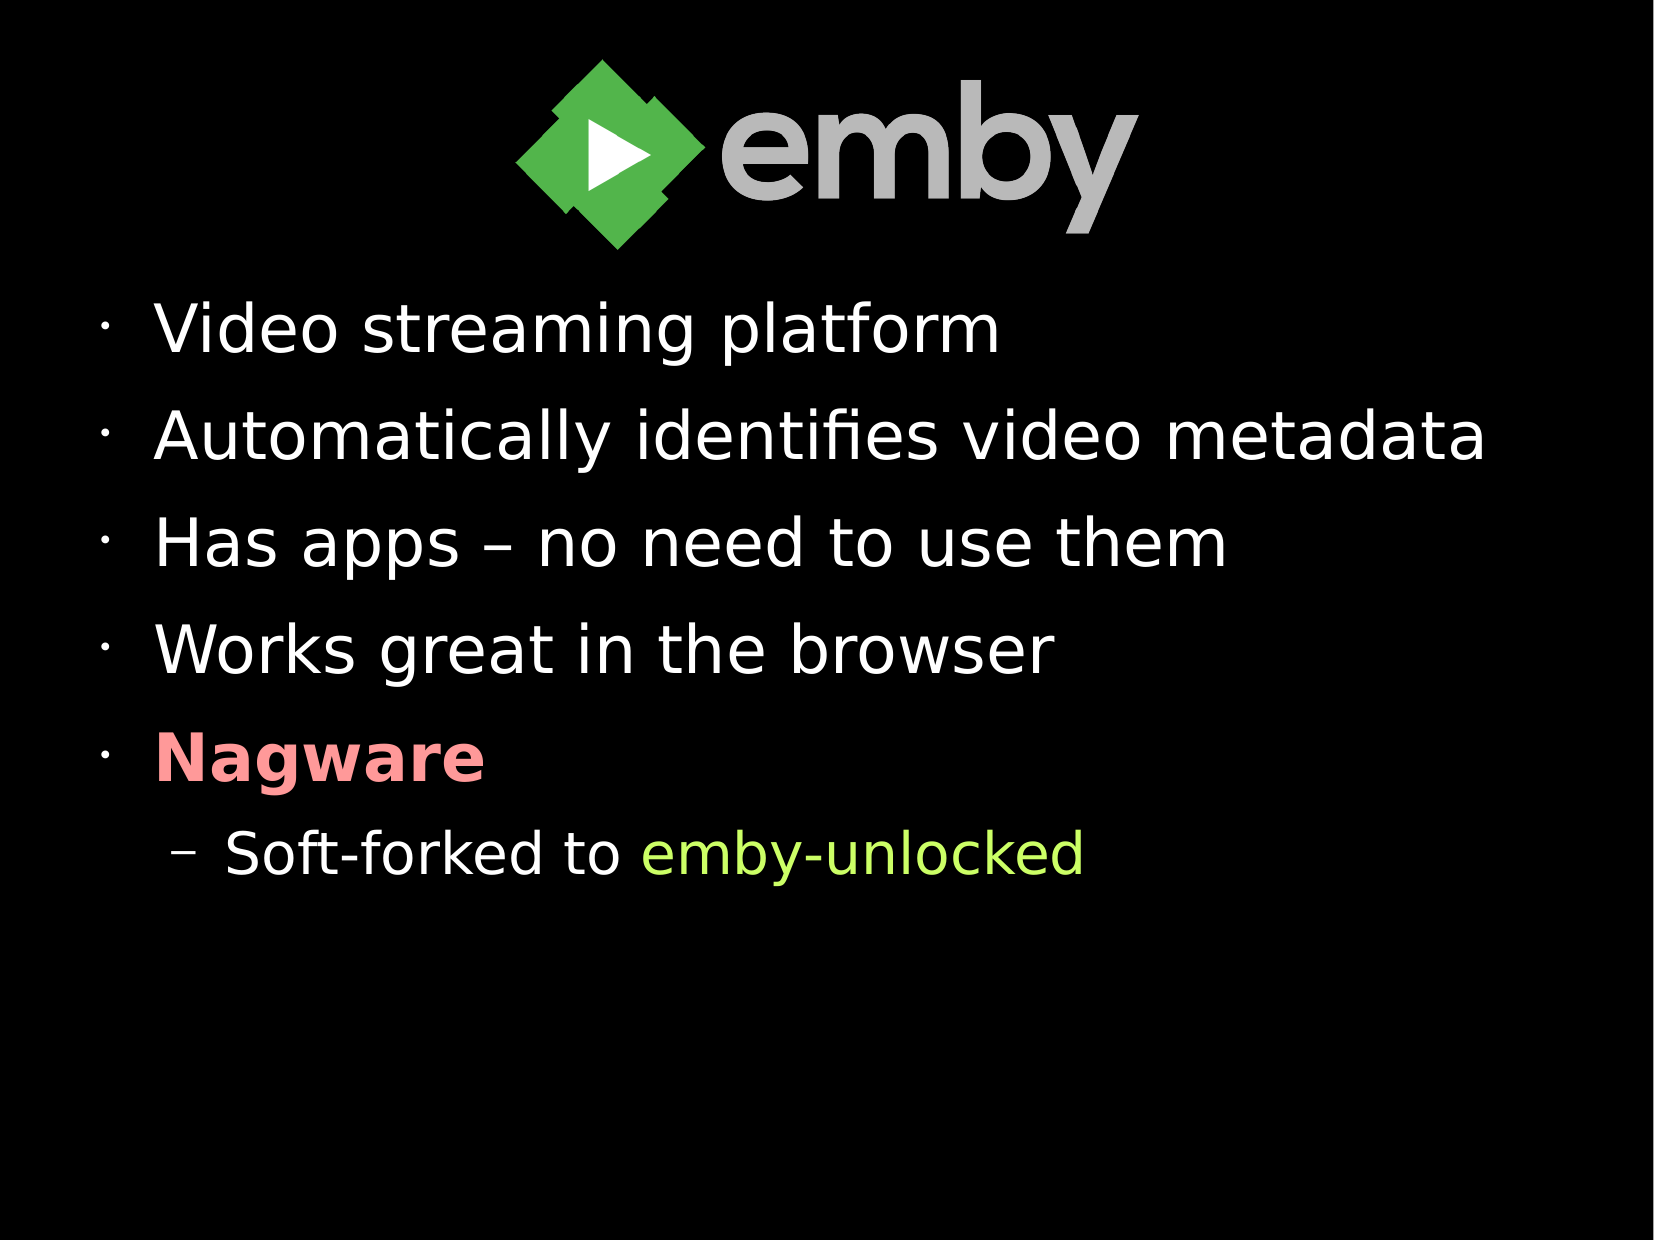

# Video streaming platform
Automatically identifies video metadata
Has apps – no need to use them
Works great in the browser
Nagware
Soft-forked to emby-unlocked